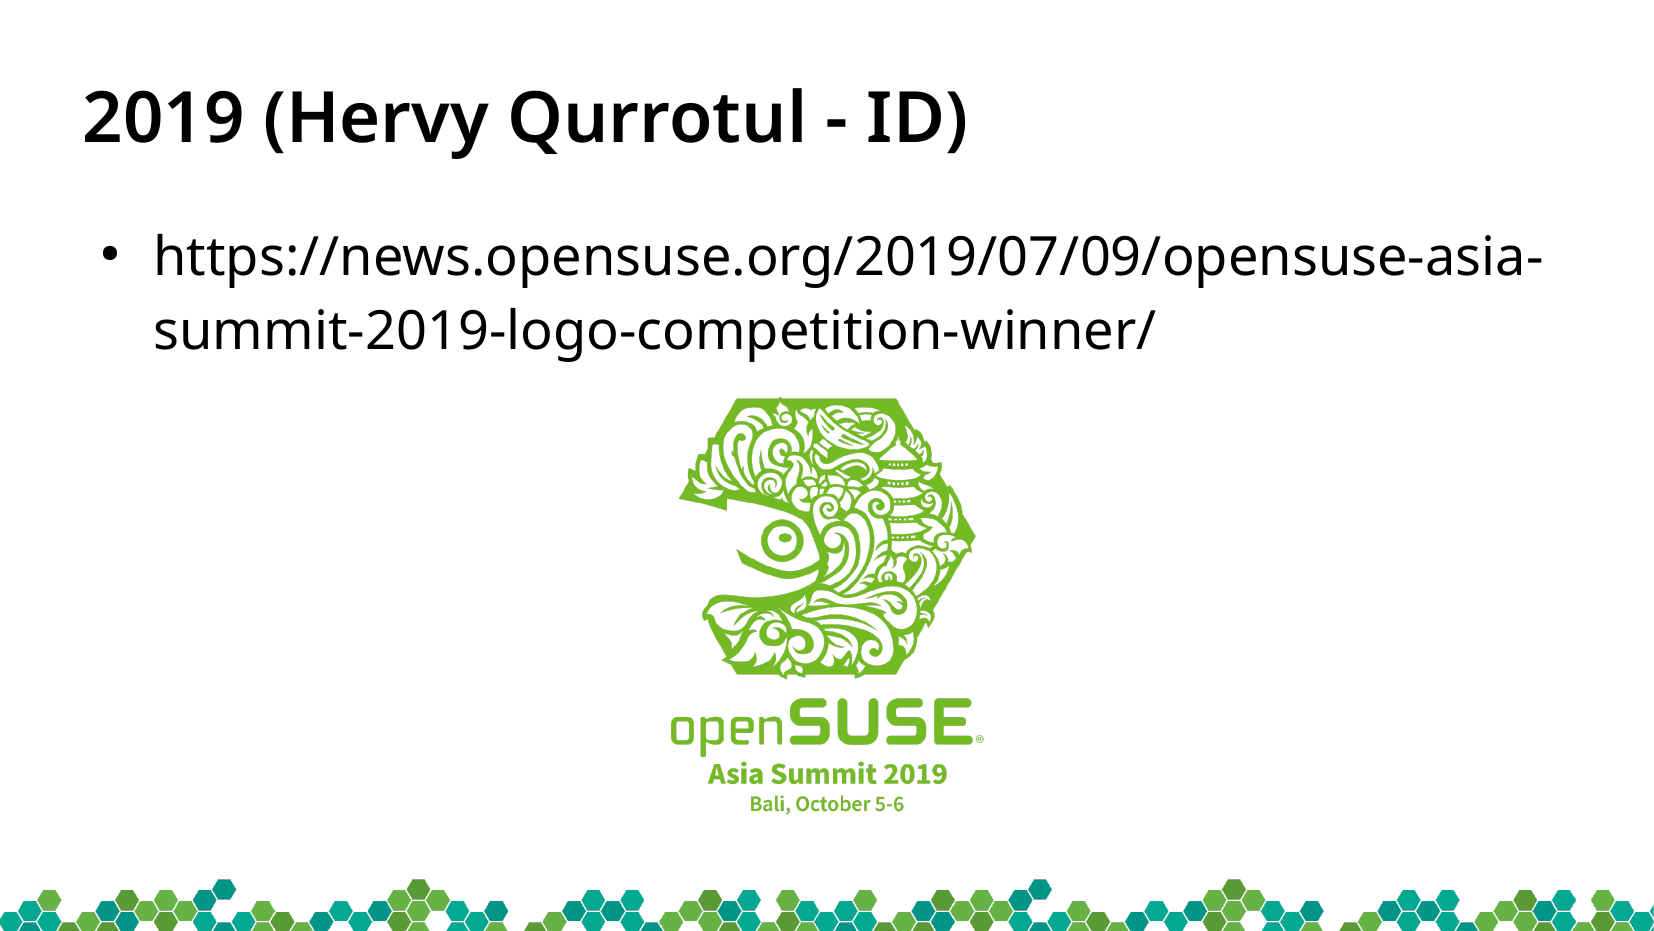

# 2019 (Hervy Qurrotul - ID)
https://news.opensuse.org/2019/07/09/opensuse-asia-summit-2019-logo-competition-winner/